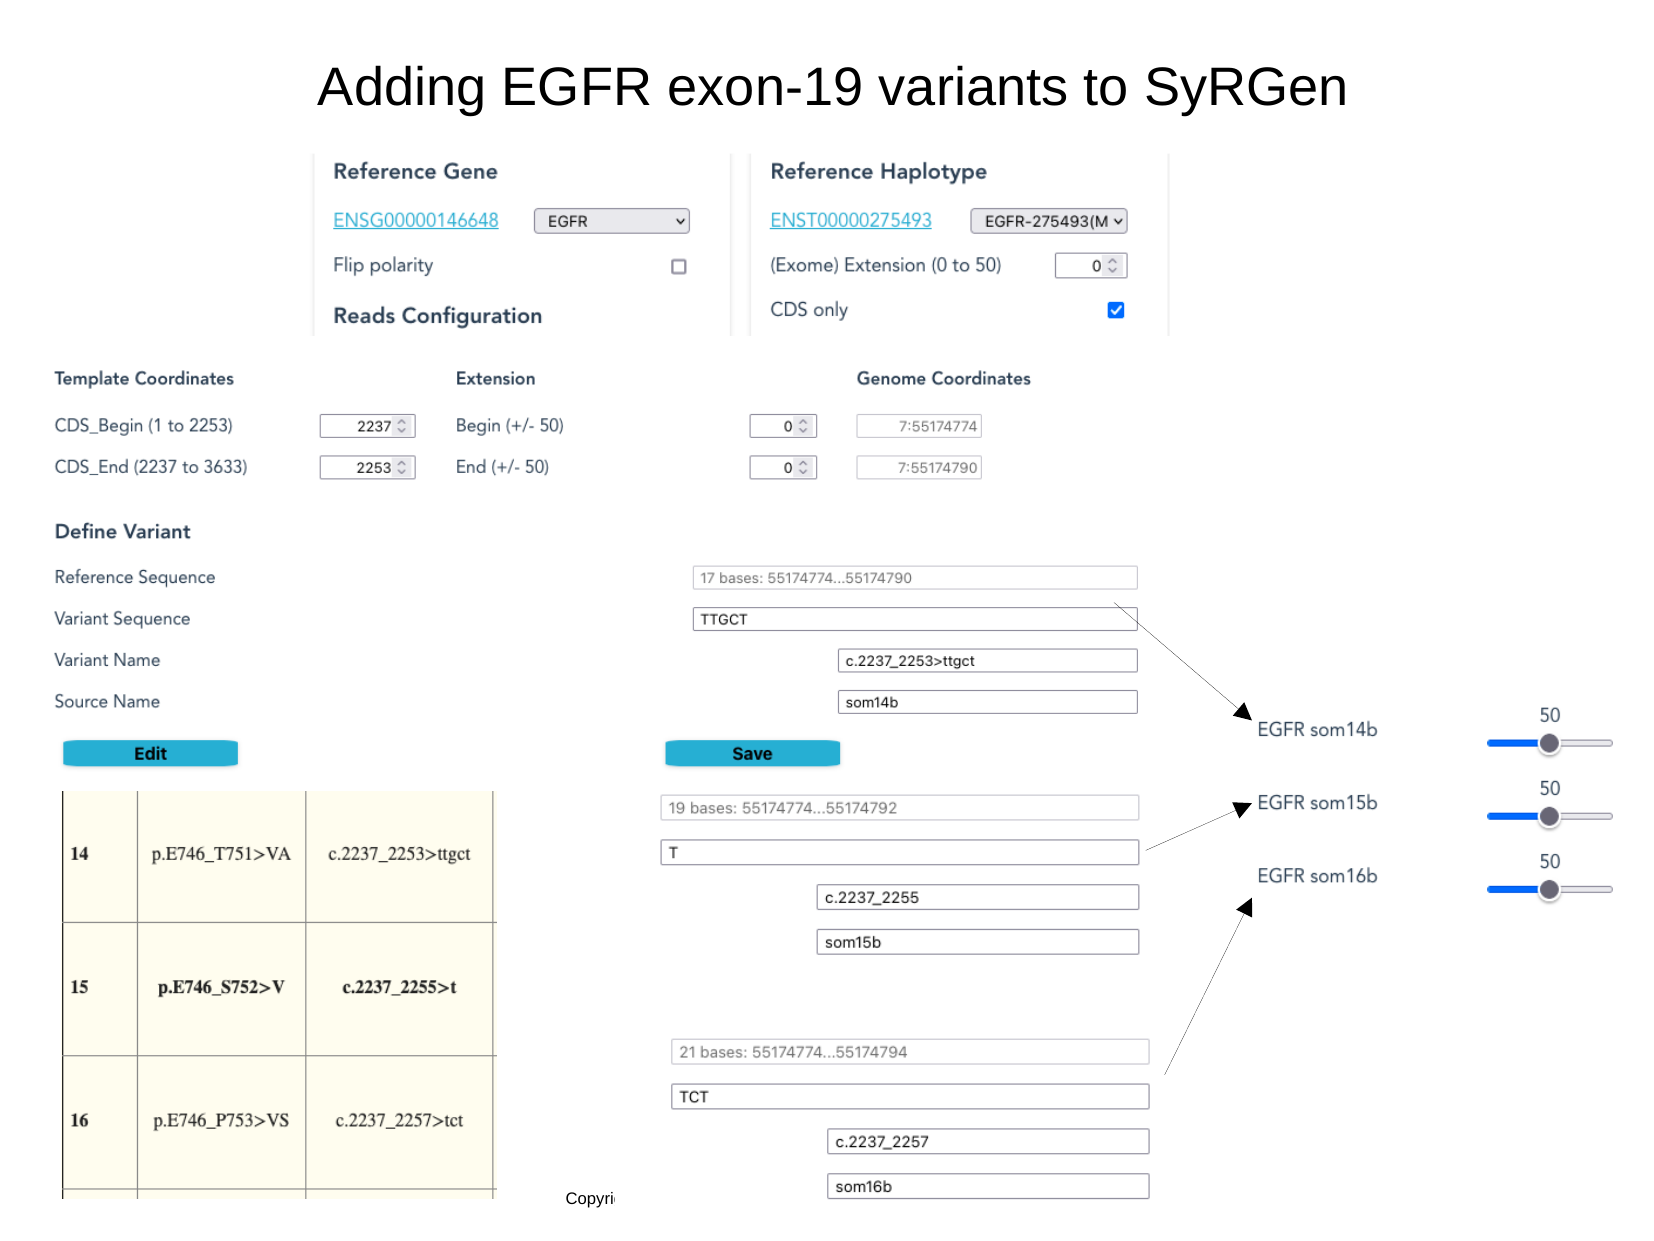

# Adding EGFR exon-19 variants to SyRGen